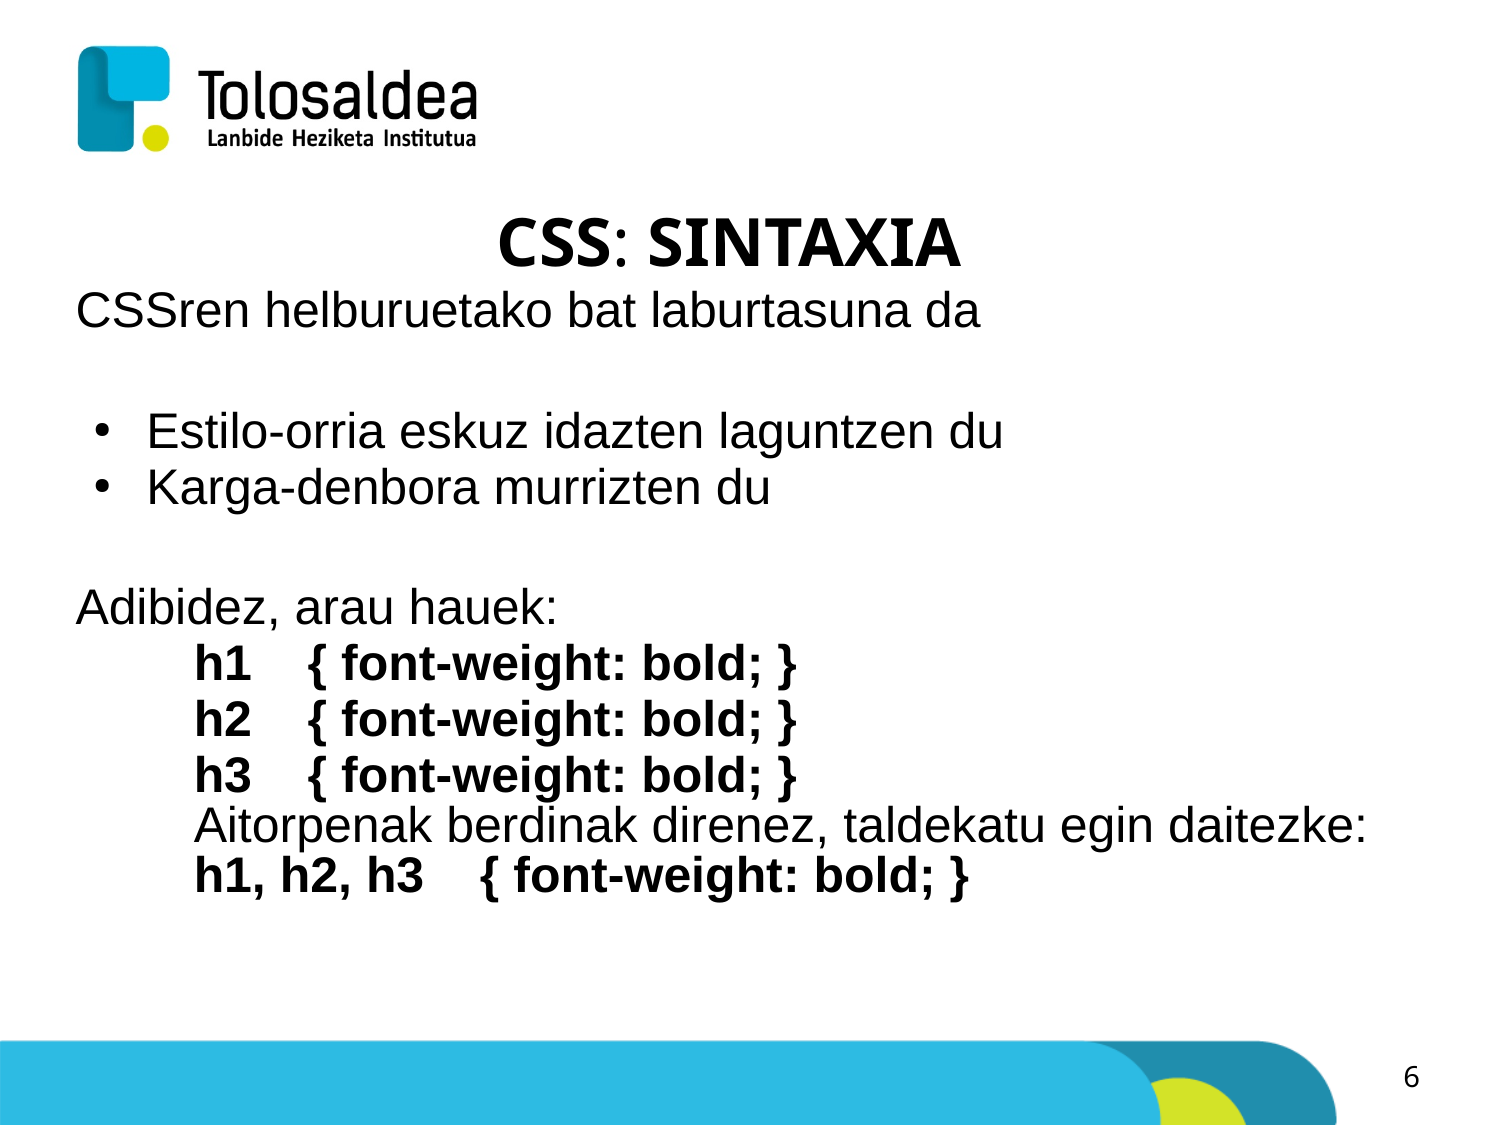

# CSS: SINTAXIA
CSSren helburuetako bat laburtasuna da
Estilo-orria eskuz idazten laguntzen du
Karga-denbora murrizten du
Adibidez, arau hauek:
h1 { font-weight: bold; }
h2 { font-weight: bold; }
h3 { font-weight: bold; }
Aitorpenak berdinak direnez, taldekatu egin daitezke:
h1, h2, h3 { font-weight: bold; }